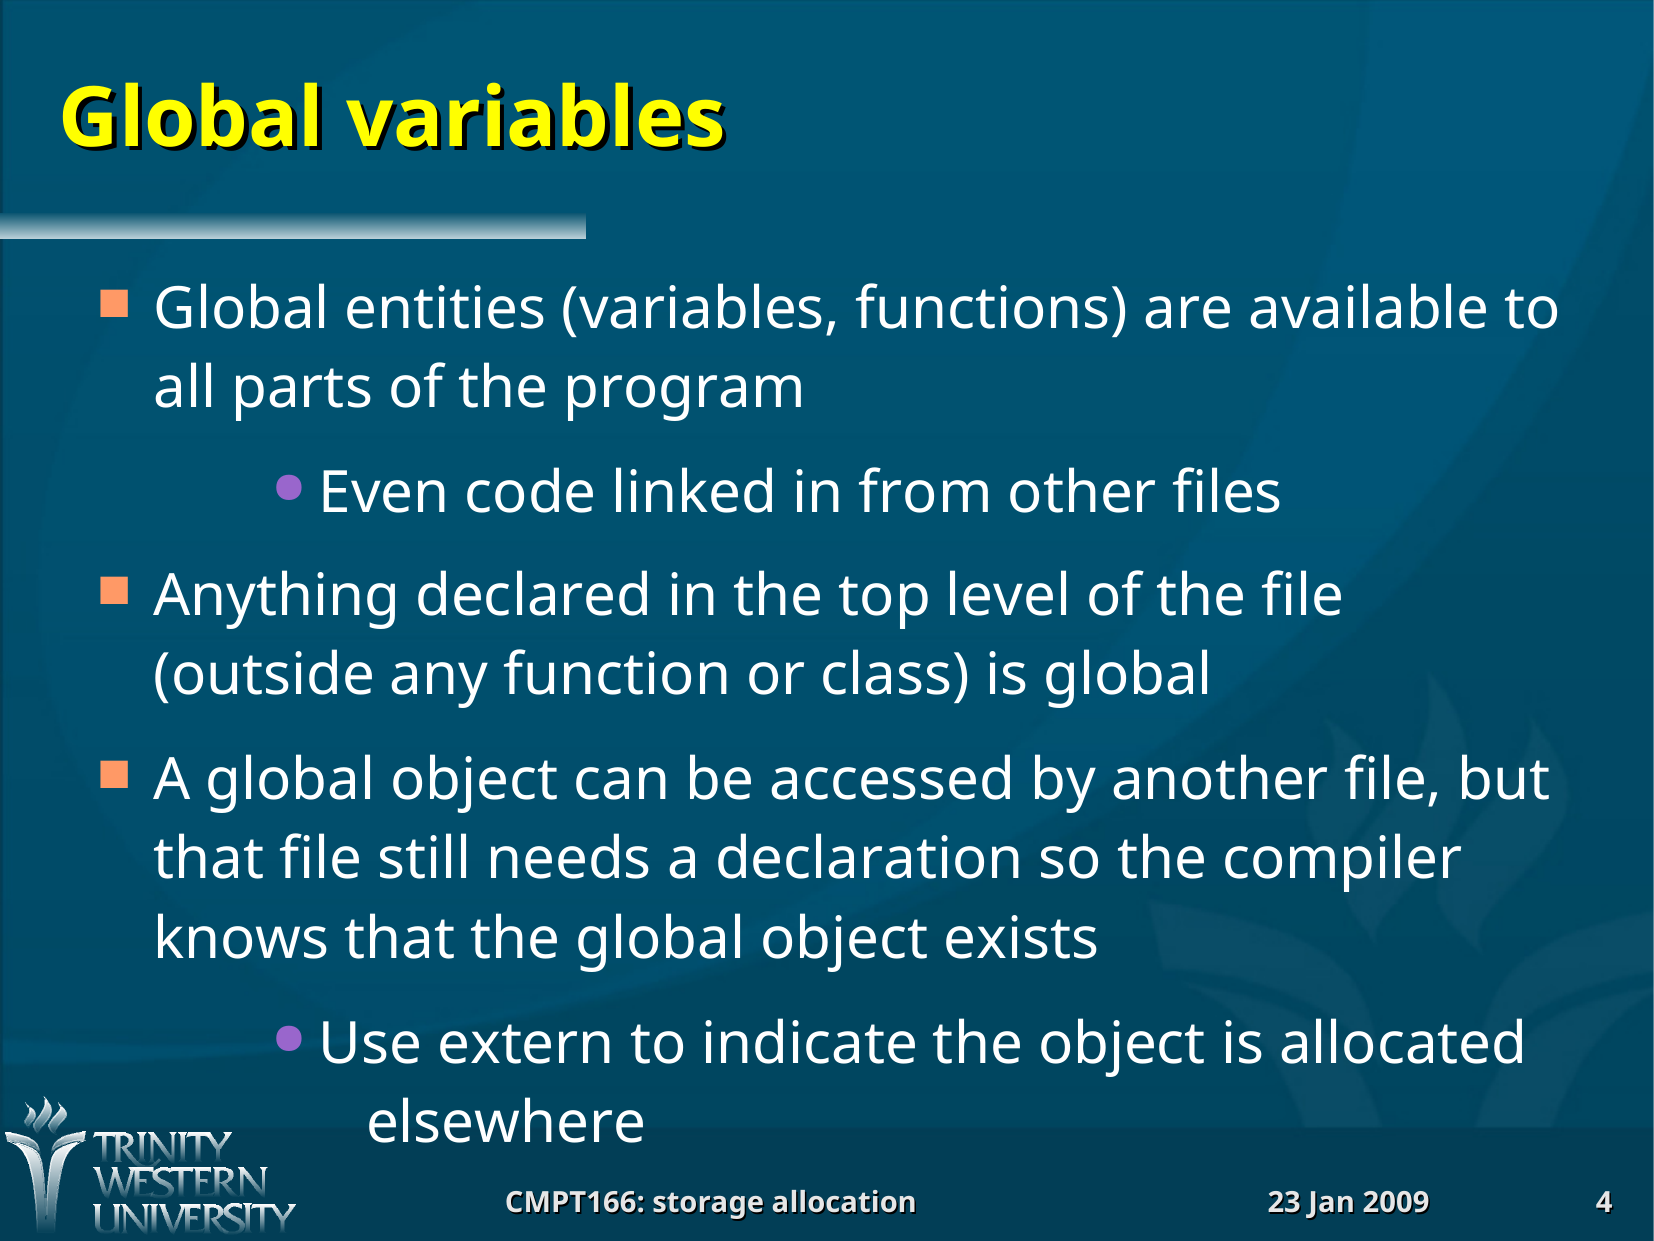

# Global variables
Global entities (variables, functions) are available to all parts of the program
Even code linked in from other files
Anything declared in the top level of the file (outside any function or class) is global
A global object can be accessed by another file, but that file still needs a declaration so the compiler knows that the global object exists
Use extern to indicate the object is allocated elsewhere
CMPT166: storage allocation
23 Jan 2009
4